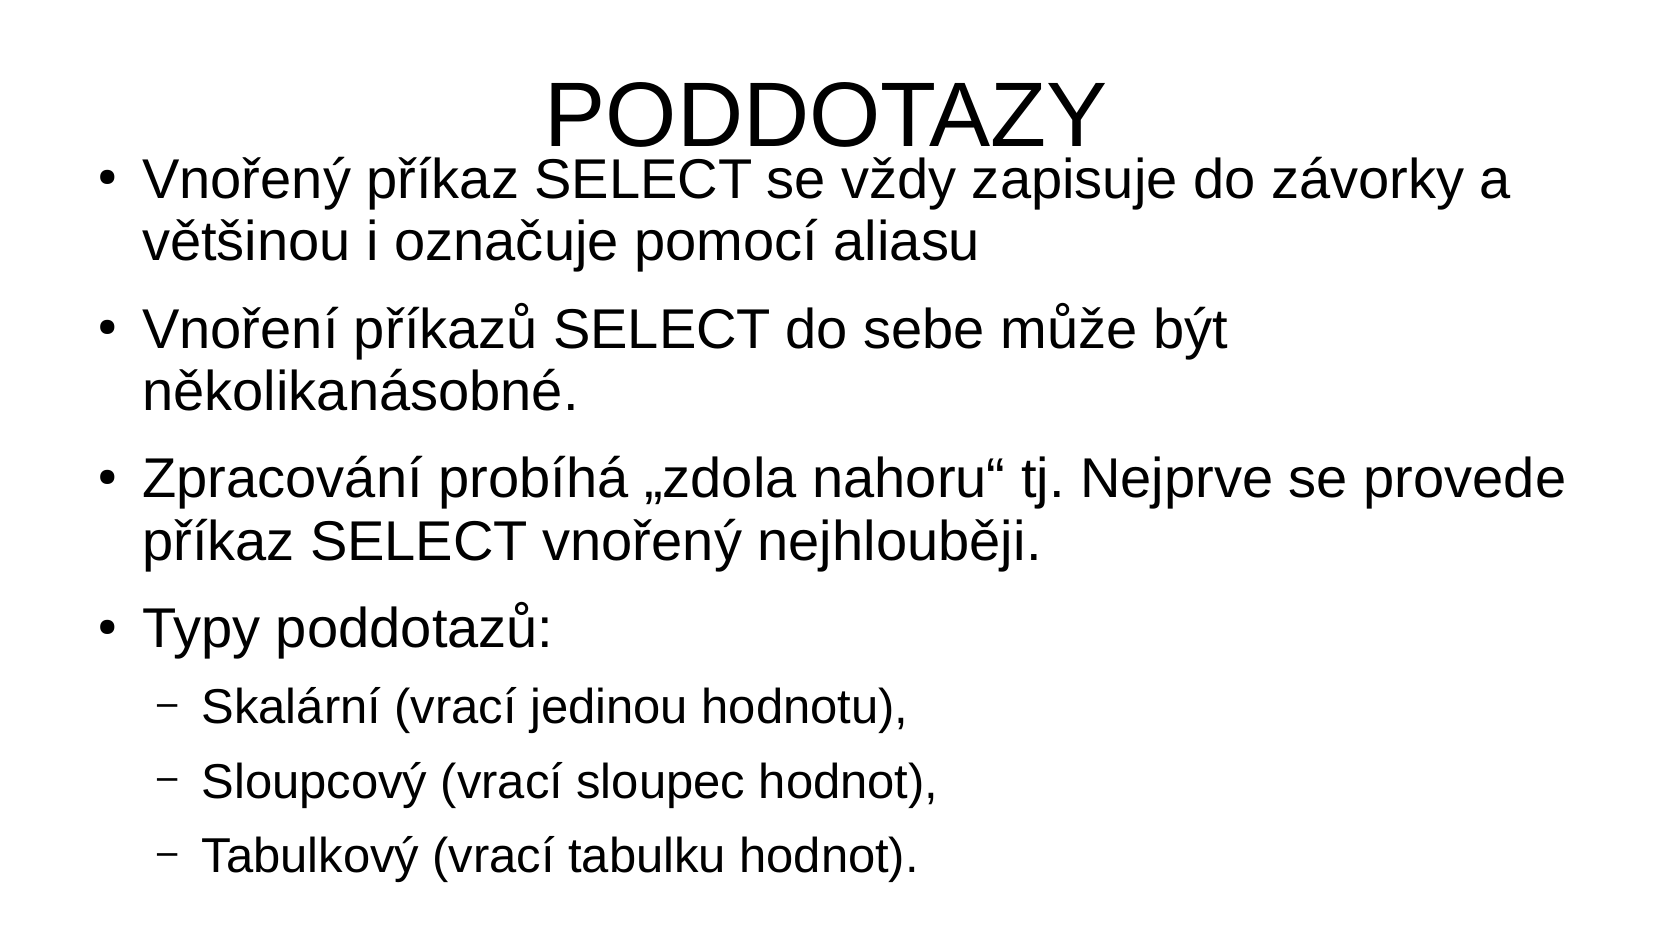

# PODDOTAZY
Vnořený příkaz SELECT se vždy zapisuje do závorky a většinou i označuje pomocí aliasu
Vnoření příkazů SELECT do sebe může být několikanásobné.
Zpracování probíhá „zdola nahoru“ tj. Nejprve se provede příkaz SELECT vnořený nejhlouběji.
Typy poddotazů:
Skalární (vrací jedinou hodnotu),
Sloupcový (vrací sloupec hodnot),
Tabulkový (vrací tabulku hodnot).